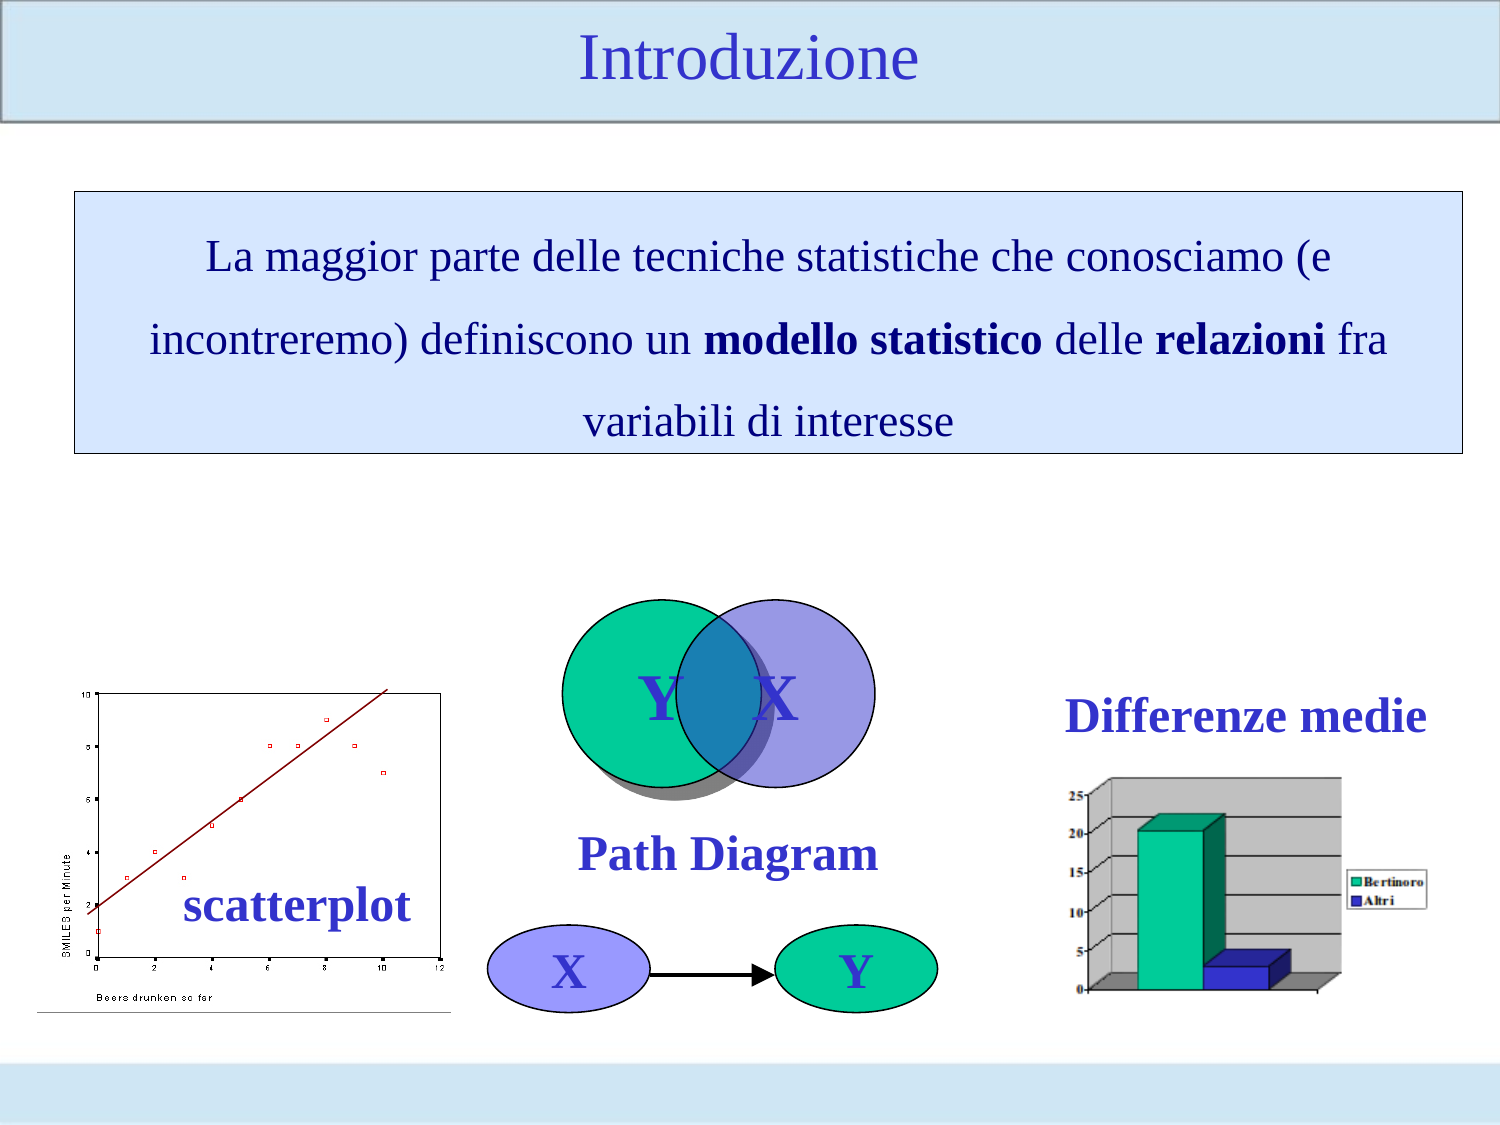

# Introduzione
La maggior parte delle tecniche statistiche che conosciamo (e incontreremo) definiscono un modello statistico delle relazioni fra variabili di interesse
Y
X
Differenze medie
Path Diagram
scatterplot
X
Y
11